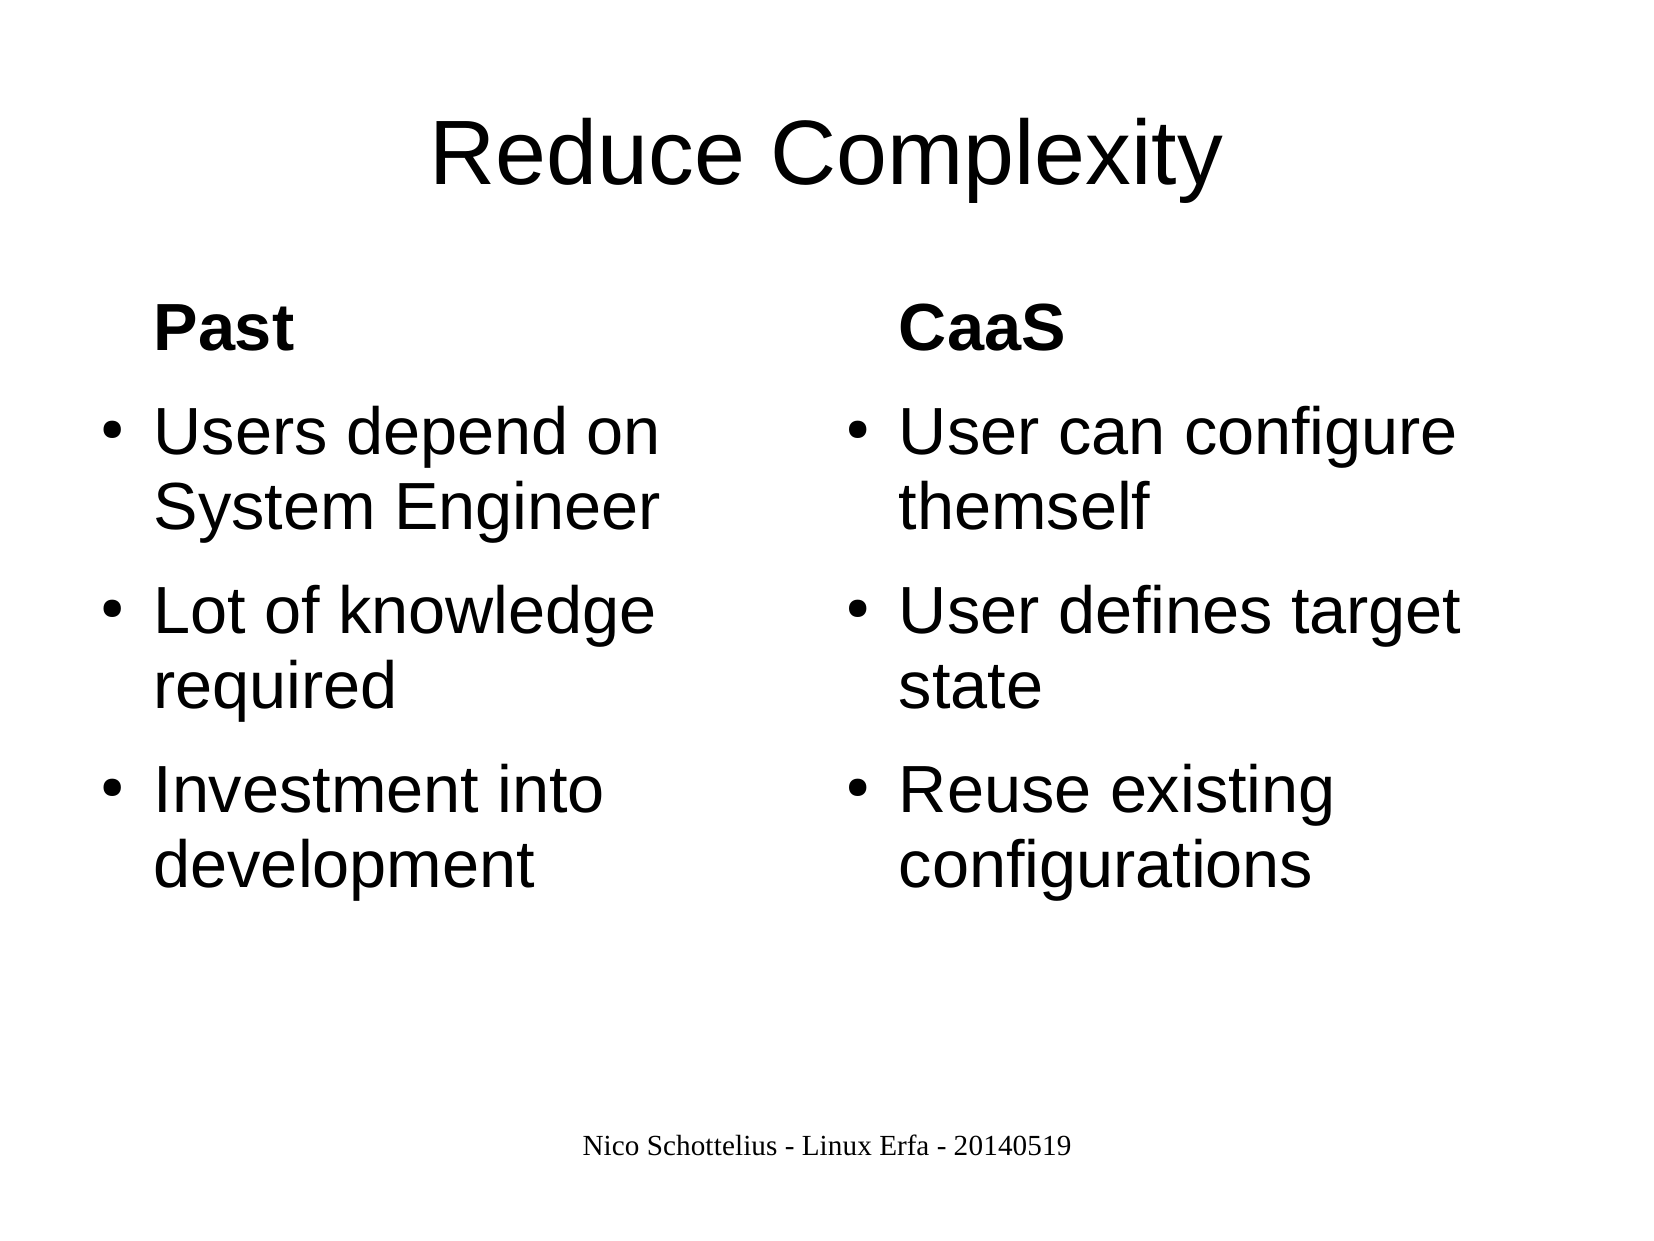

# Reduce Complexity
Past
Users depend on System Engineer
Lot of knowledge required
Investment into development
CaaS
User can configure themself
User defines target state
Reuse existing configurations
Nico Schottelius - Linux Erfa - 20140519